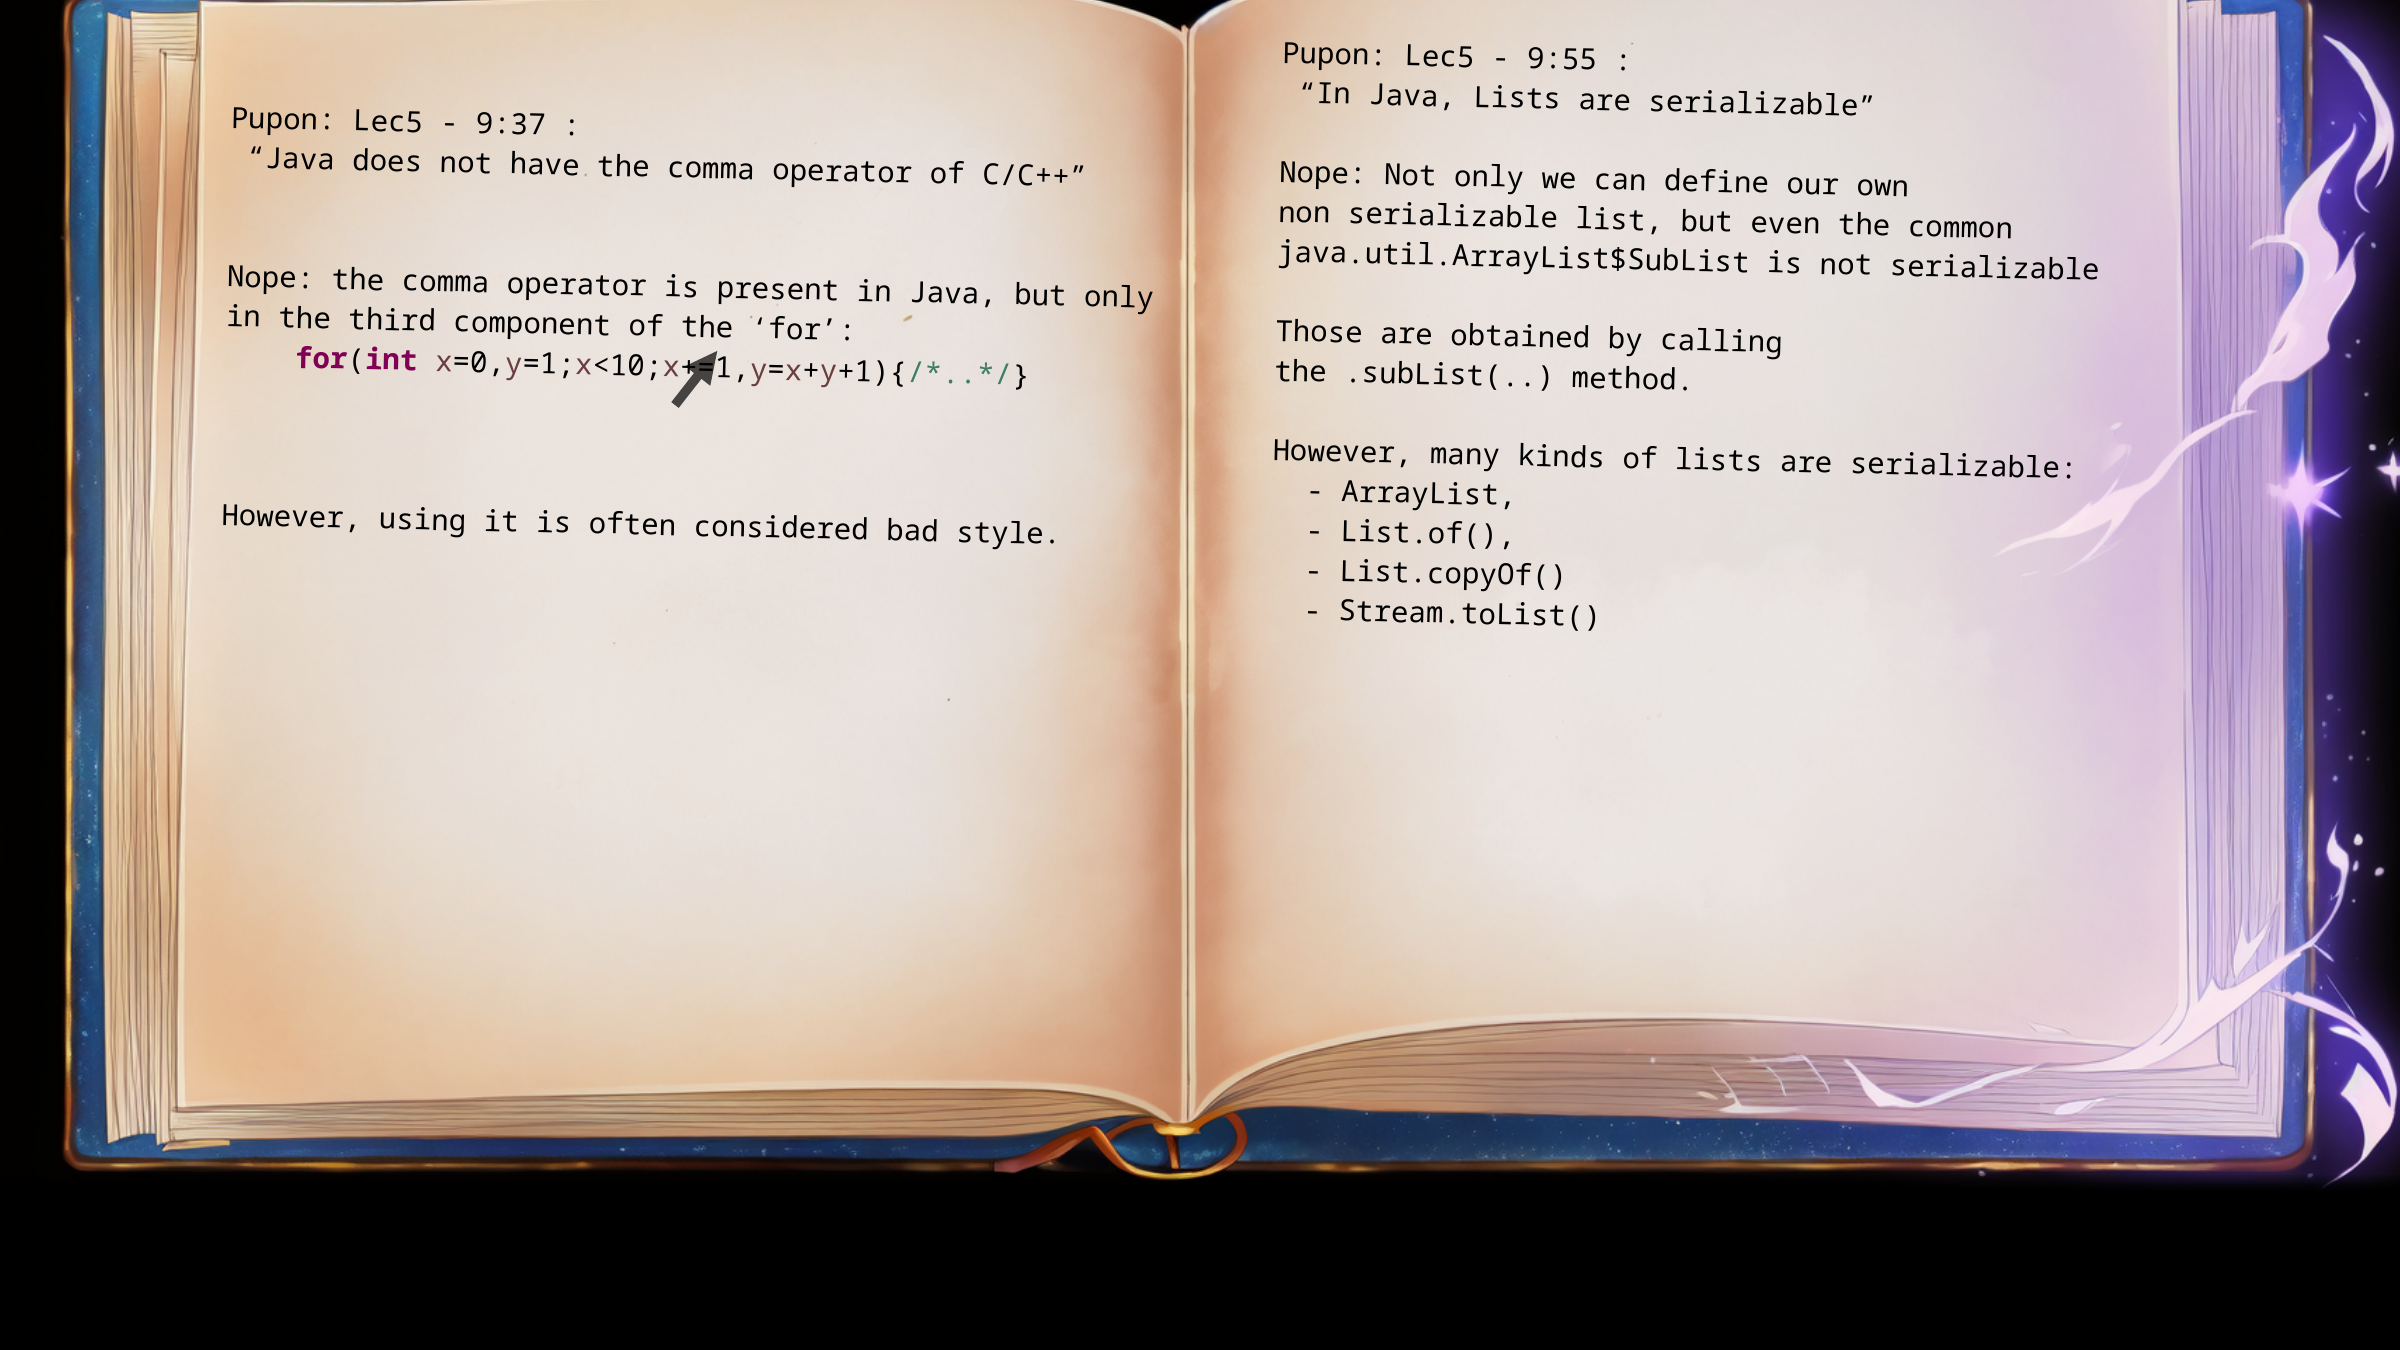

Pupon: Lec5 - 9:55 :
 “In Java, Lists are serializable”
Nope: Not only we can define our own
non serializable list, but even the common
java.util.ArrayList$SubList is not serializable
Those are obtained by calling
the .subList(..) method.
However, many kinds of lists are serializable:
 - ArrayList,
 - List.of(),
 - List.copyOf()
 - Stream.toList()
Pupon: Lec5 - 9:37 :
 “Java does not have the comma operator of C/C++”
Nope: the comma operator is present in Java, but only
in the third component of the ‘for’:
 for(int x=0,y=1;x<10;x+=1,y=x+y+1){/*..*/}
However, using it is often considered bad style.